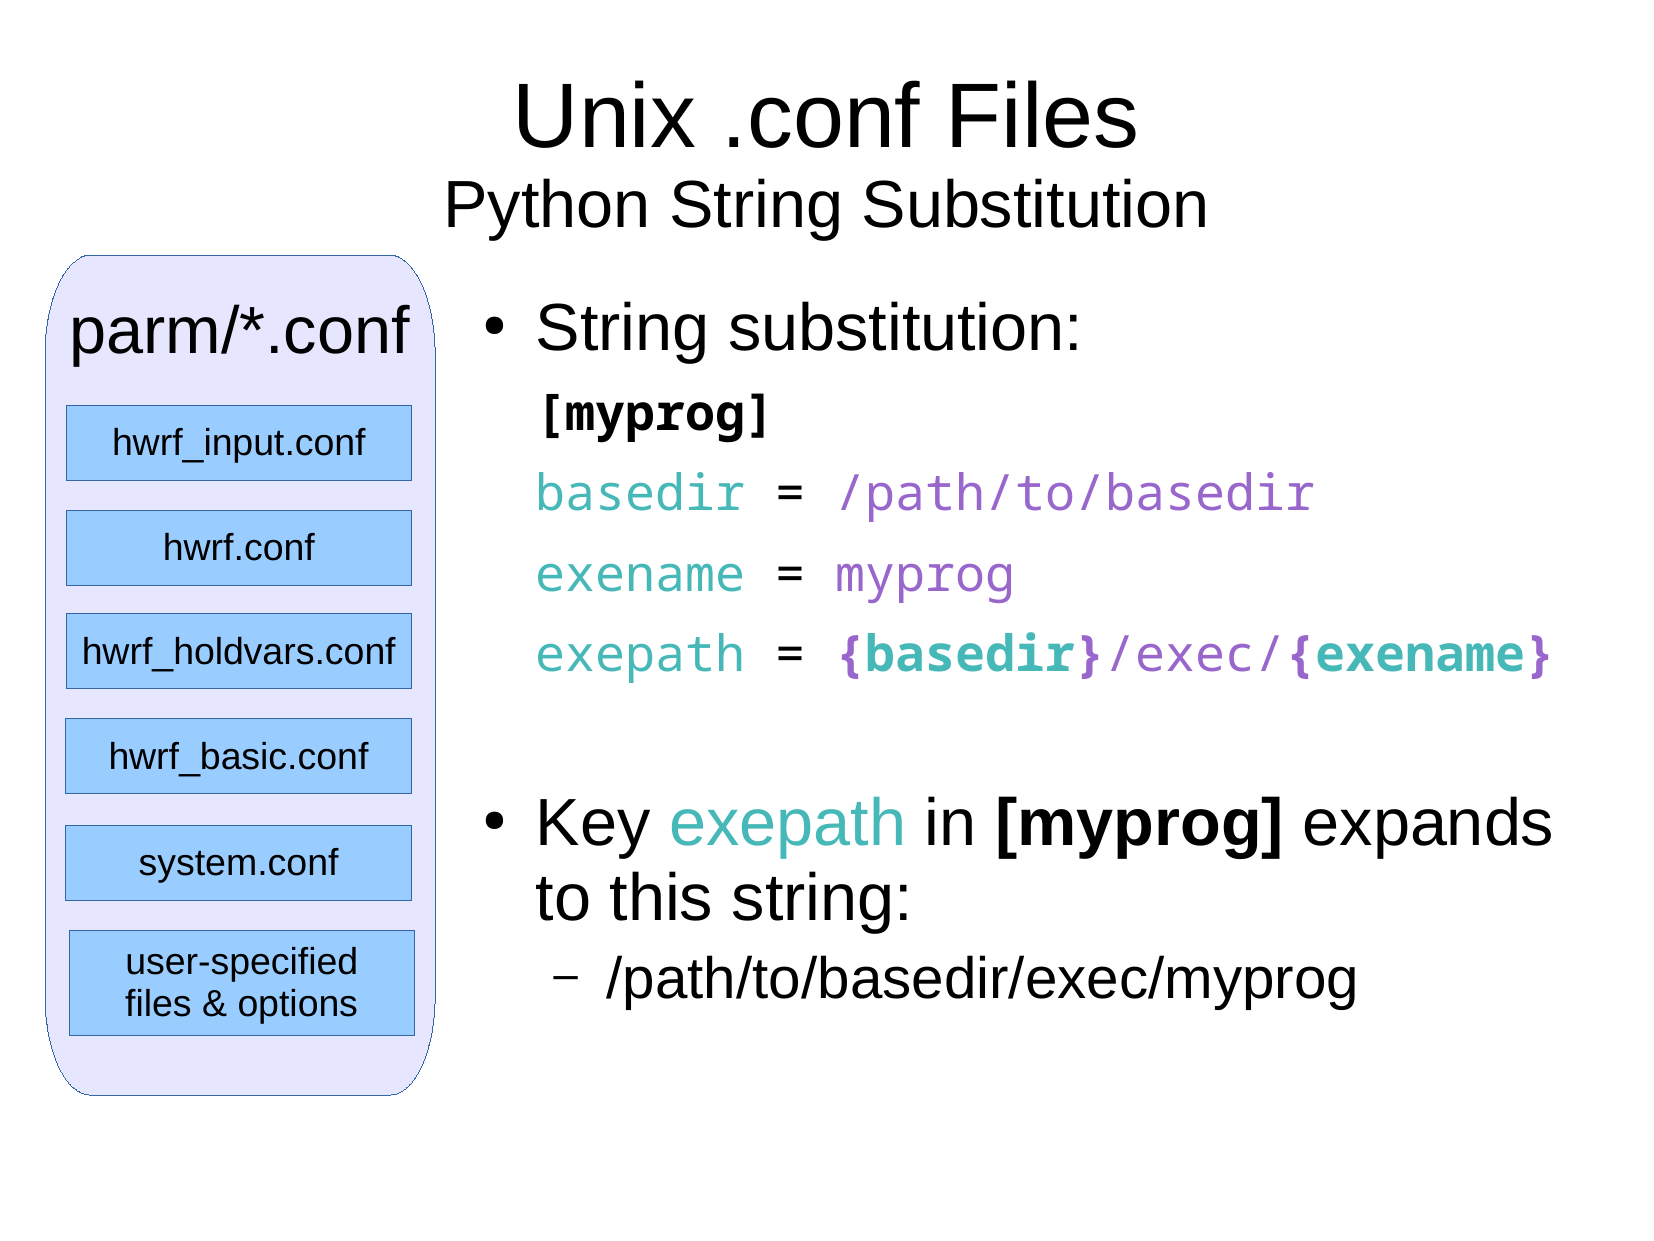

# Unix .conf Files Python String Substitution
parm/*.conf
String substitution:
[myprog]
basedir = /path/to/basedir
exename = myprog
exepath = {basedir}/exec/{exename}
Key exepath in [myprog] expands to this string:
/path/to/basedir/exec/myprog
hwrf_input.conf
hwrf.conf
hwrf_holdvars.conf
hwrf_basic.conf
system.conf
user-specified
files & options